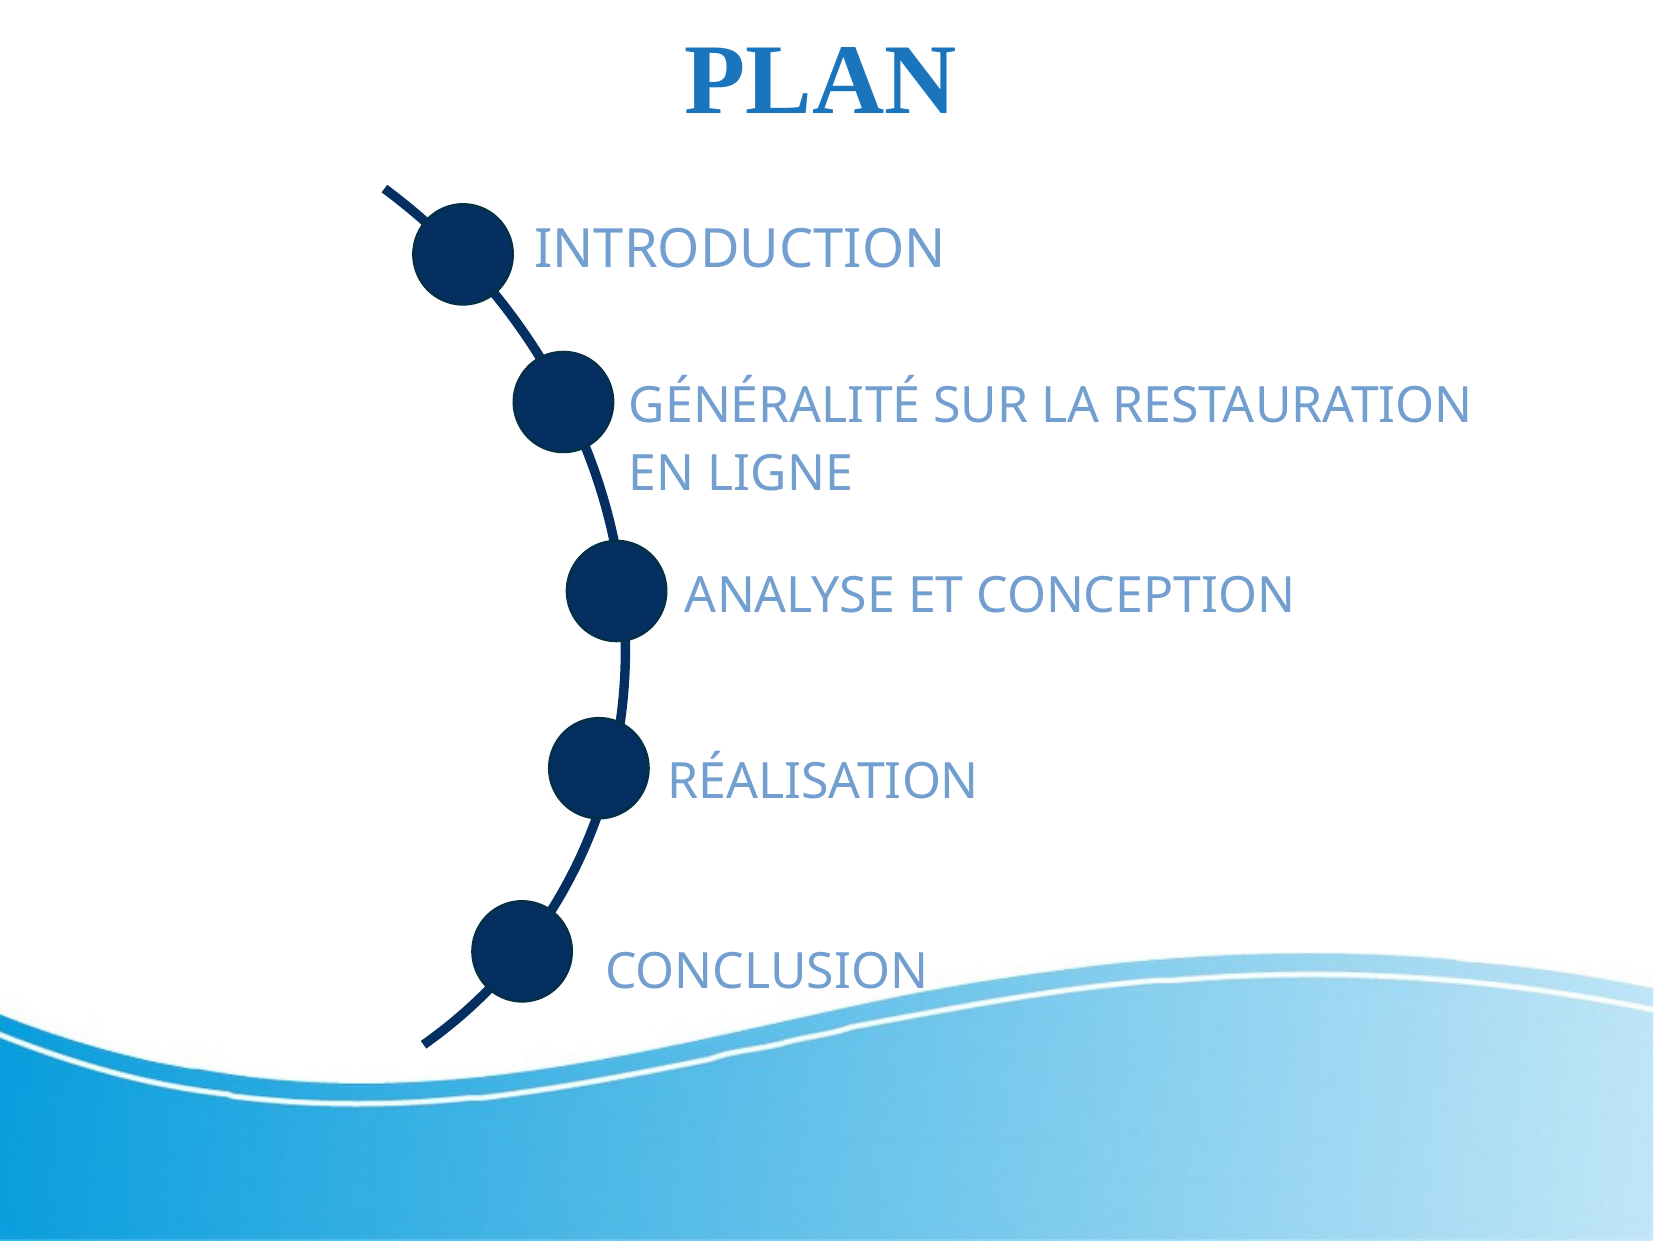

# PLAN
INTRODUCTION
GÉNÉRALITÉ SUR LA RESTAURATION EN LIGNE
ANALYSE ET CONCEPTION
RÉALISATION
CONCLUSION